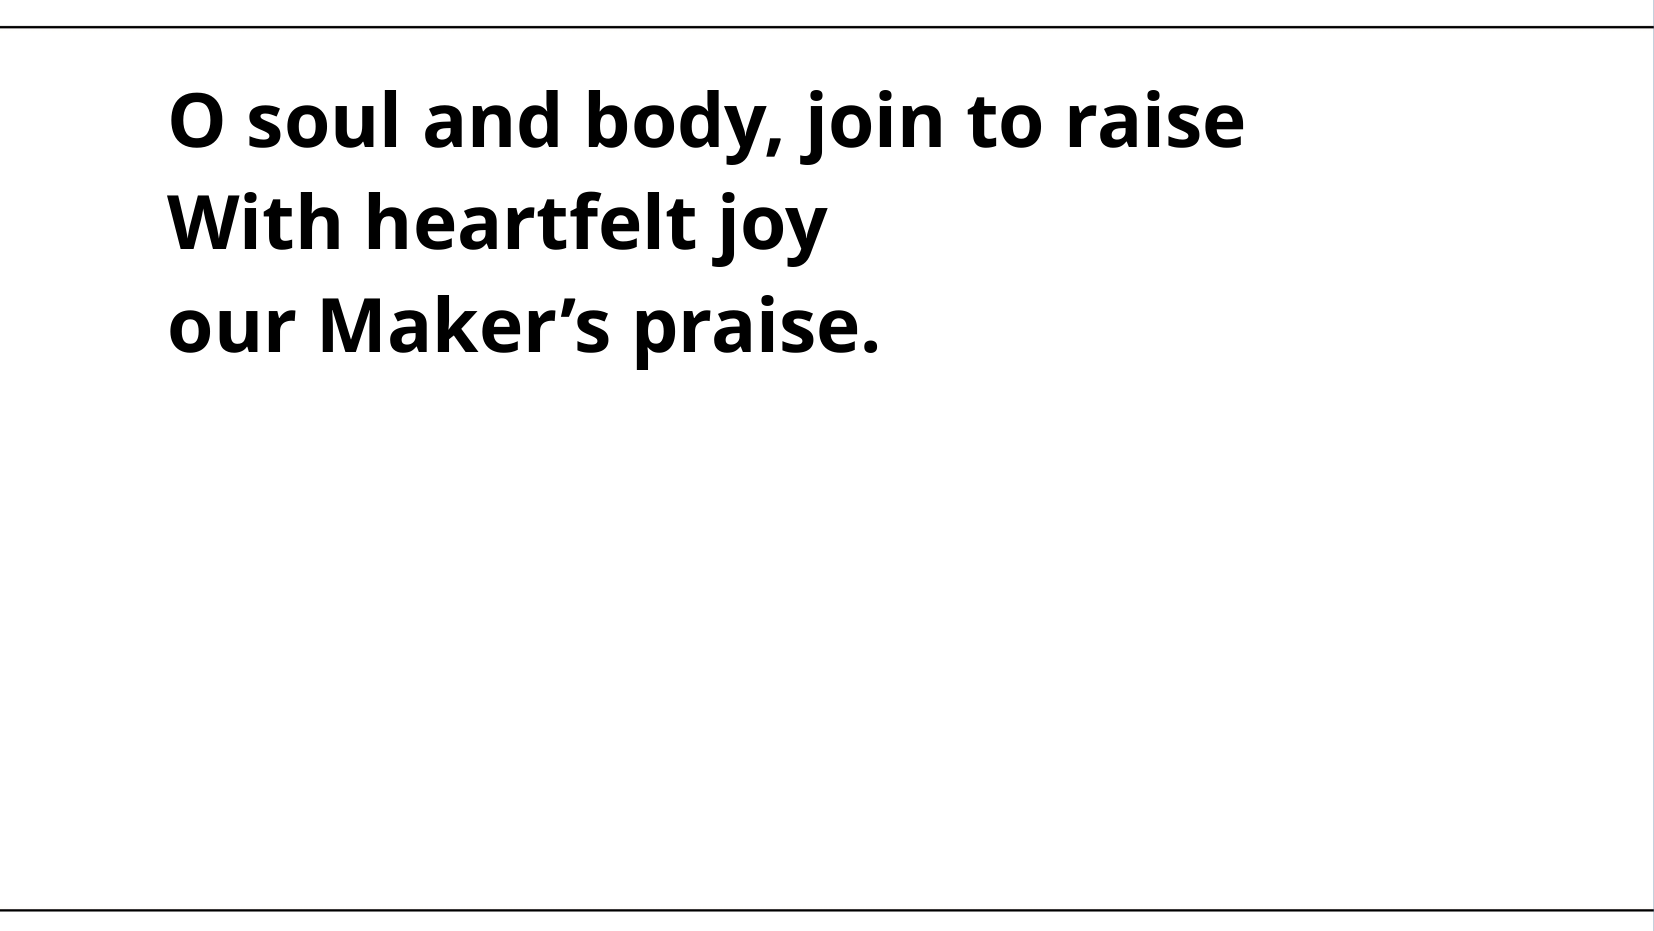

O soul and body, join to raise
 With heartfelt joy
 our Maker’s praise.